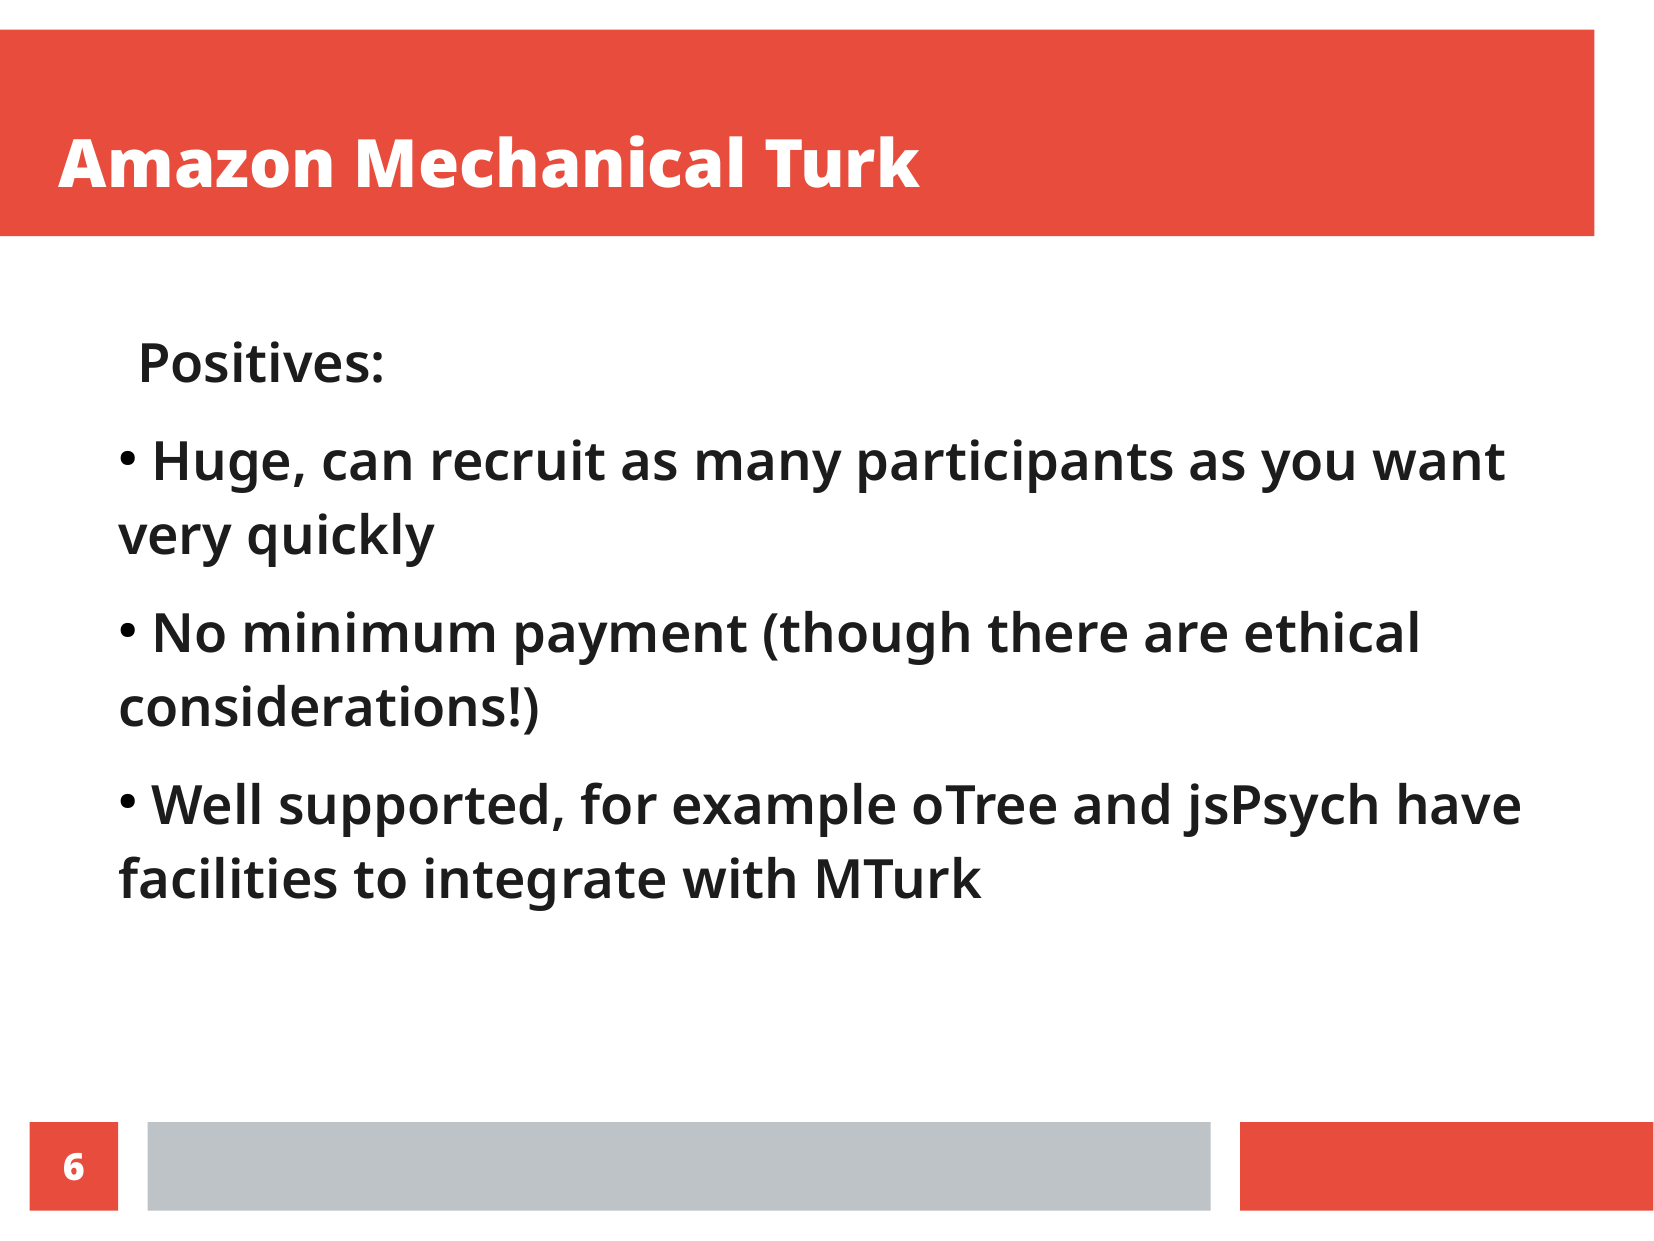

# Amazon Mechanical Turk
Positives:
 Huge, can recruit as many participants as you want very quickly
 No minimum payment (though there are ethical considerations!)
 Well supported, for example oTree and jsPsych have facilities to integrate with MTurk
6